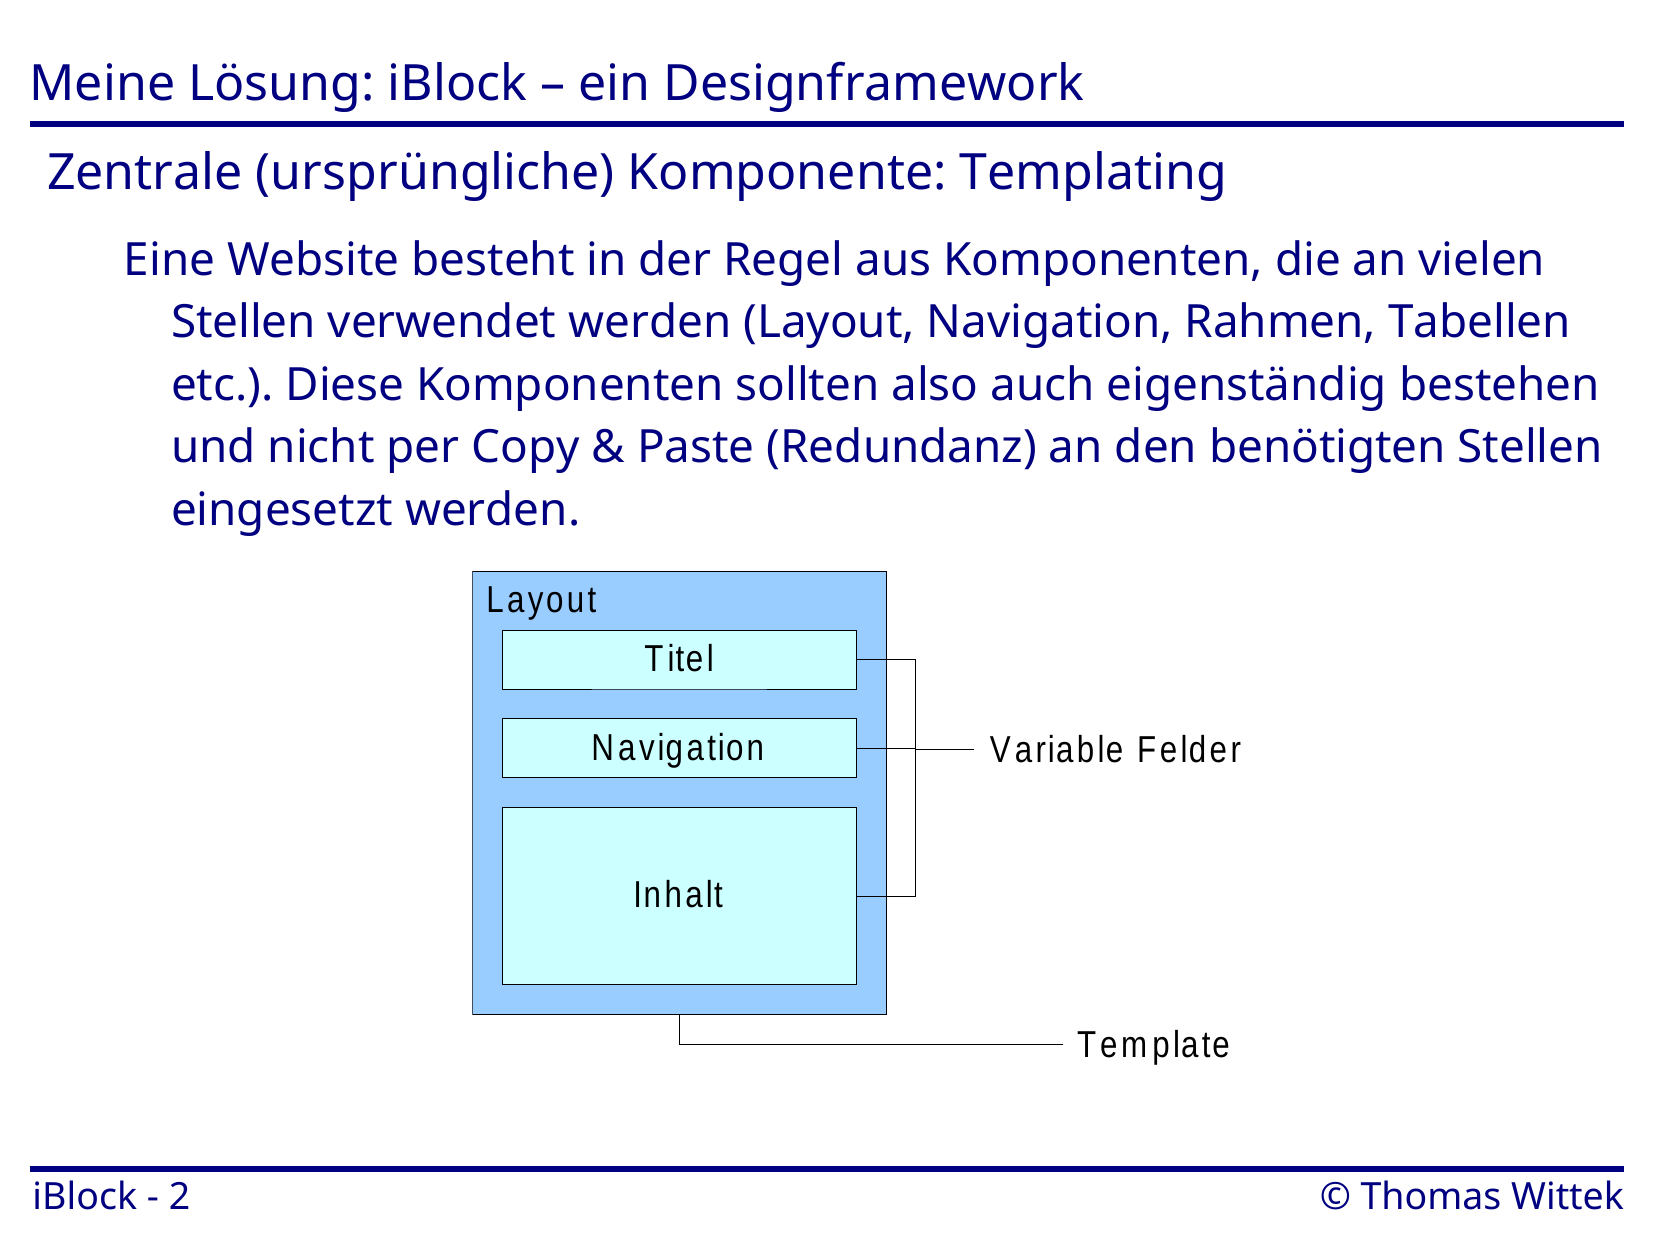

# Meine Lösung: iBlock – ein Designframework
Zentrale (ursprüngliche) Komponente: Templating
Eine Website besteht in der Regel aus Komponenten, die an vielen Stellen verwendet werden (Layout, Navigation, Rahmen, Tabellen etc.). Diese Komponenten sollten also auch eigenständig bestehen und nicht per Copy & Paste (Redundanz) an den benötigten Stellen eingesetzt werden.
Layout
Titel
Navigation
Variable Felder
Inhalt
Template